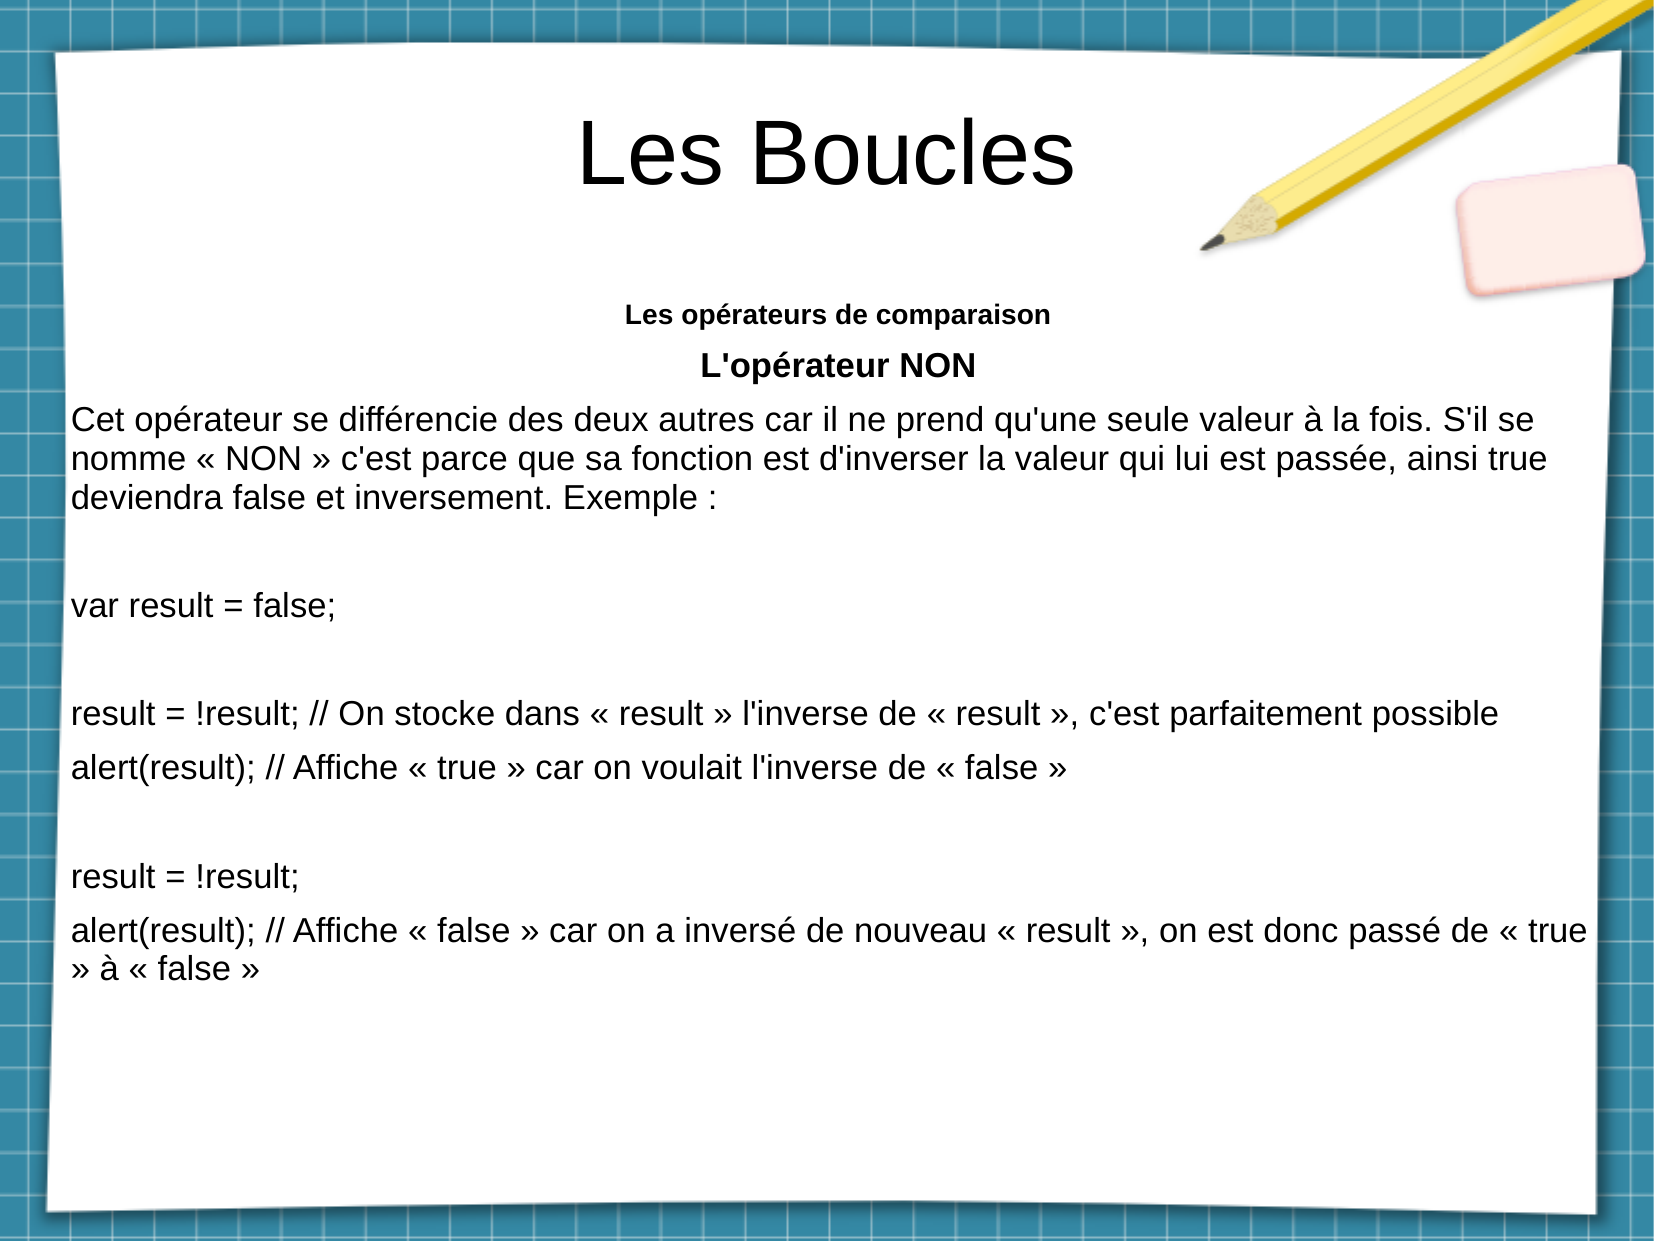

# Les Boucles
Les opérateurs de comparaison
L'opérateur NON
Cet opérateur se différencie des deux autres car il ne prend qu'une seule valeur à la fois. S'il se nomme « NON » c'est parce que sa fonction est d'inverser la valeur qui lui est passée, ainsi true deviendra false et inversement. Exemple :
var result = false;
result = !result; // On stocke dans « result » l'inverse de « result », c'est parfaitement possible
alert(result); // Affiche « true » car on voulait l'inverse de « false »
result = !result;
alert(result); // Affiche « false » car on a inversé de nouveau « result », on est donc passé de « true » à « false »